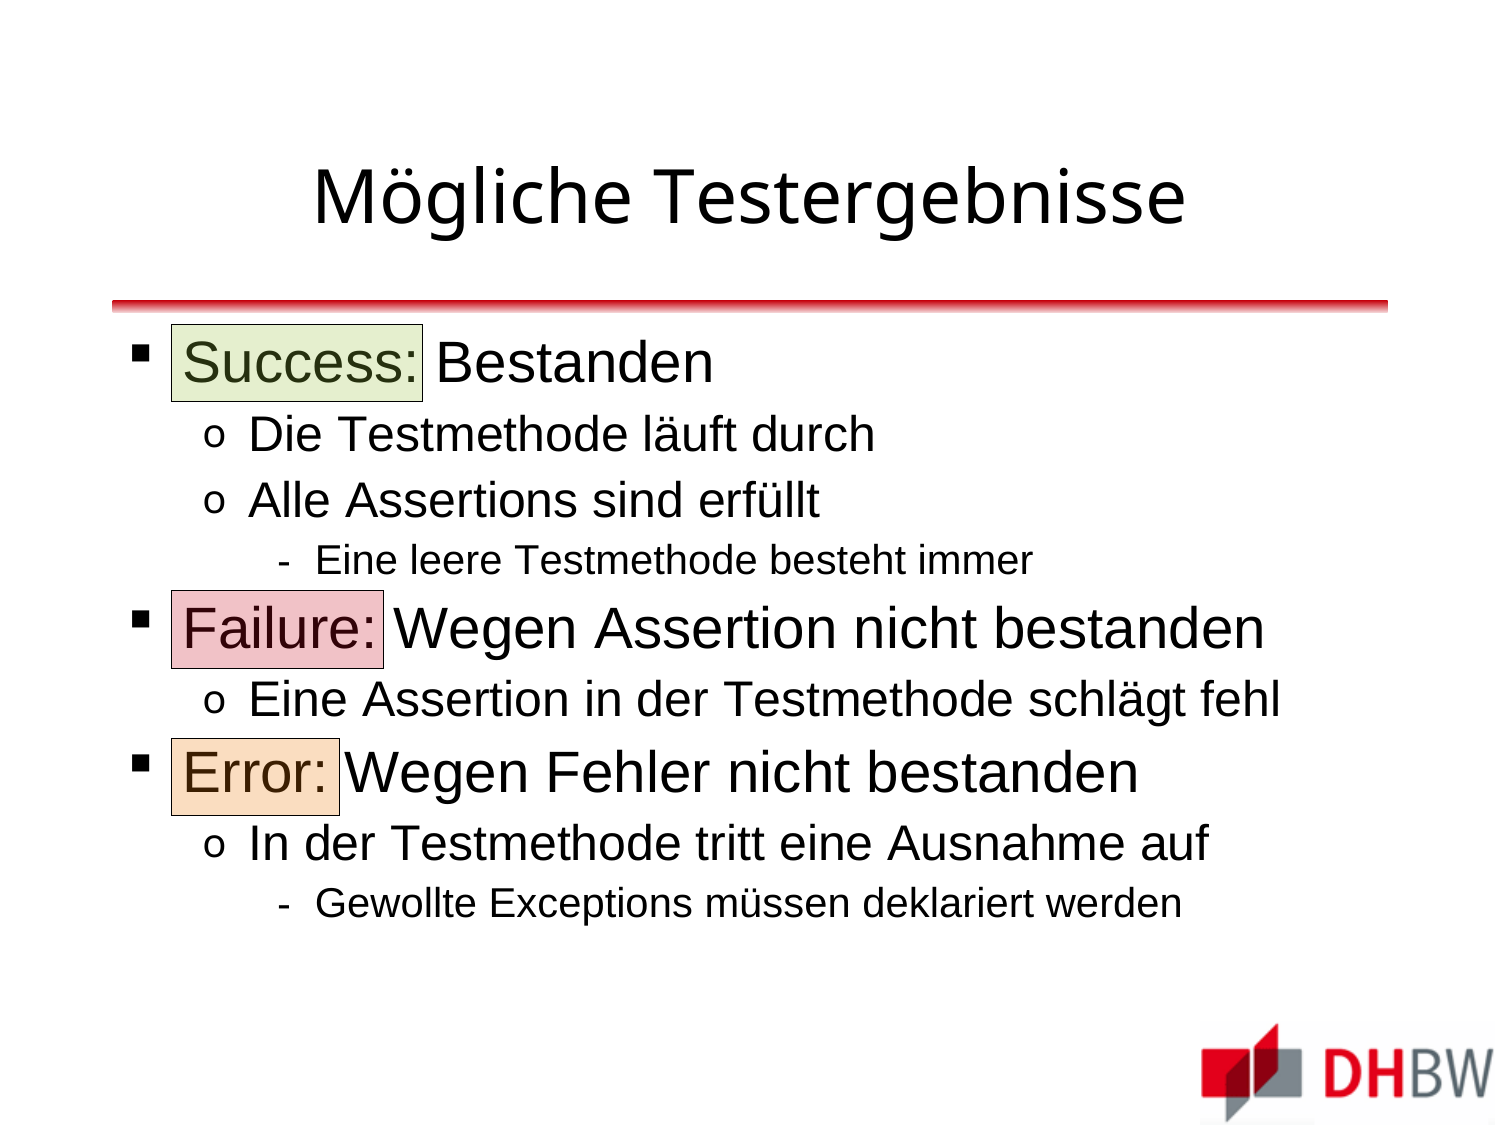

# Mögliche Testergebnisse
Success: Bestanden
Die Testmethode läuft durch
Alle Assertions sind erfüllt
Eine leere Testmethode besteht immer
Failure: Wegen Assertion nicht bestanden
Eine Assertion in der Testmethode schlägt fehl
Error: Wegen Fehler nicht bestanden
In der Testmethode tritt eine Ausnahme auf
Gewollte Exceptions müssen deklariert werden